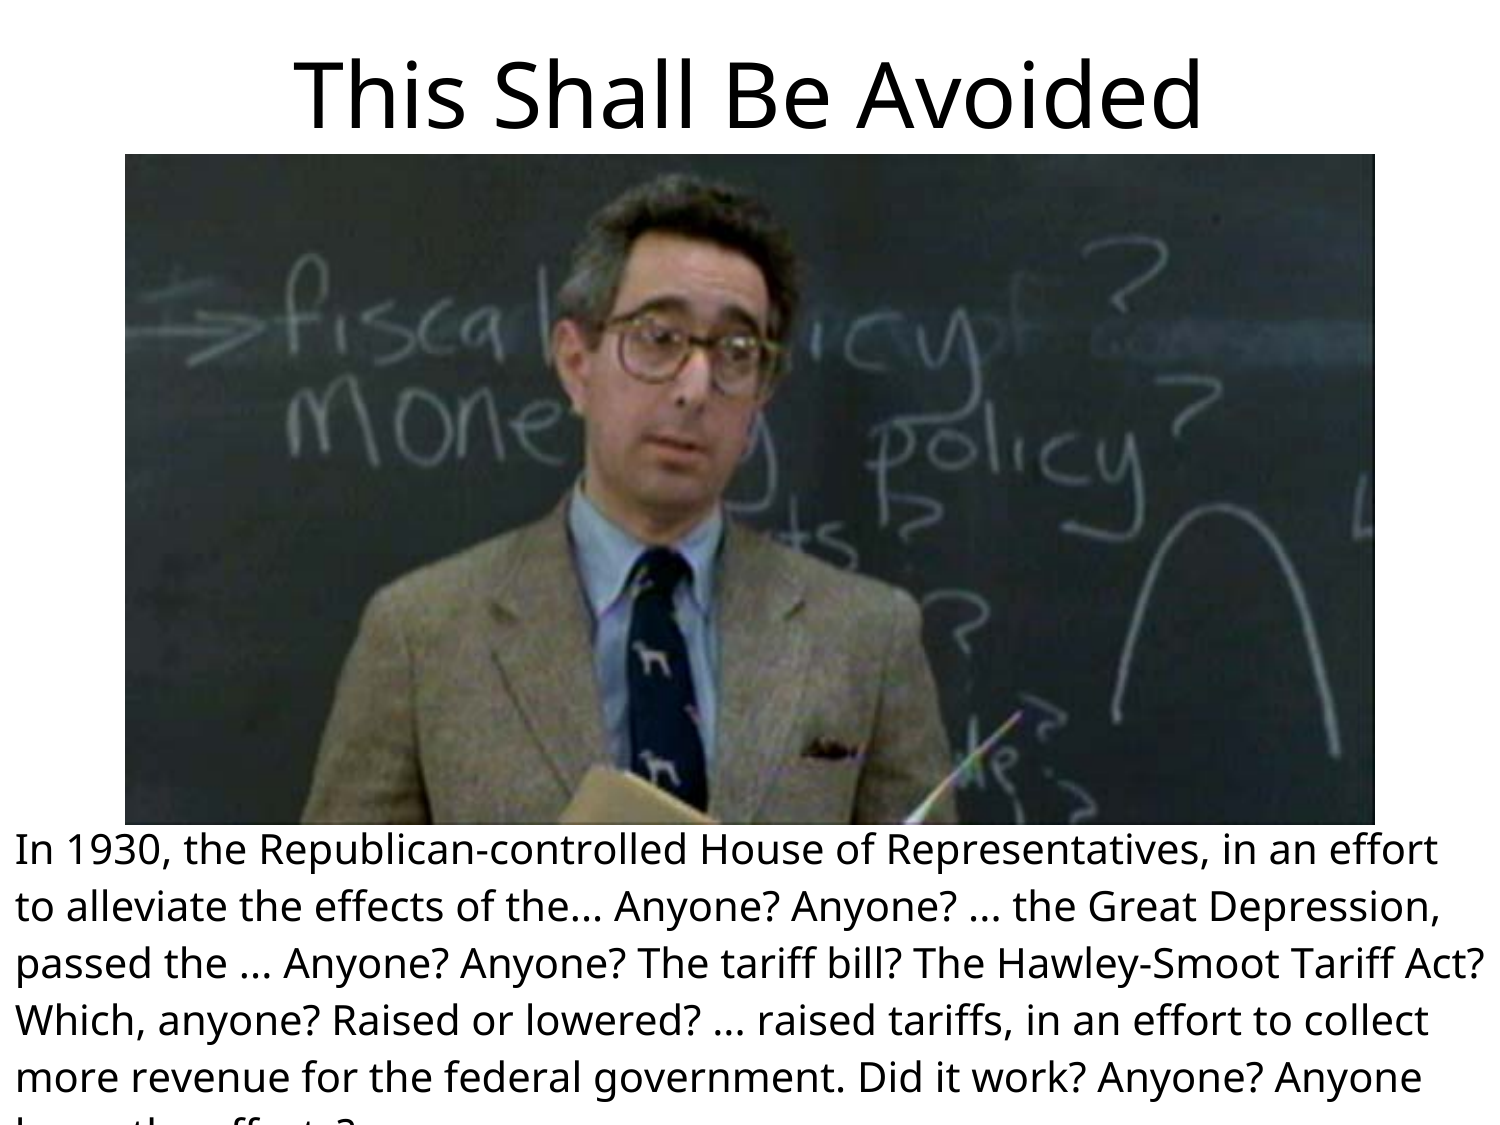

# This Shall Be Avoided
In 1930, the Republican-controlled House of Representatives, in an effort to alleviate the effects of the... Anyone? Anyone? ... the Great Depression, passed the ... Anyone? Anyone? The tariff bill? The Hawley-Smoot Tariff Act? Which, anyone? Raised or lowered? ... raised tariffs, in an effort to collect more revenue for the federal government. Did it work? Anyone? Anyone know the effects?